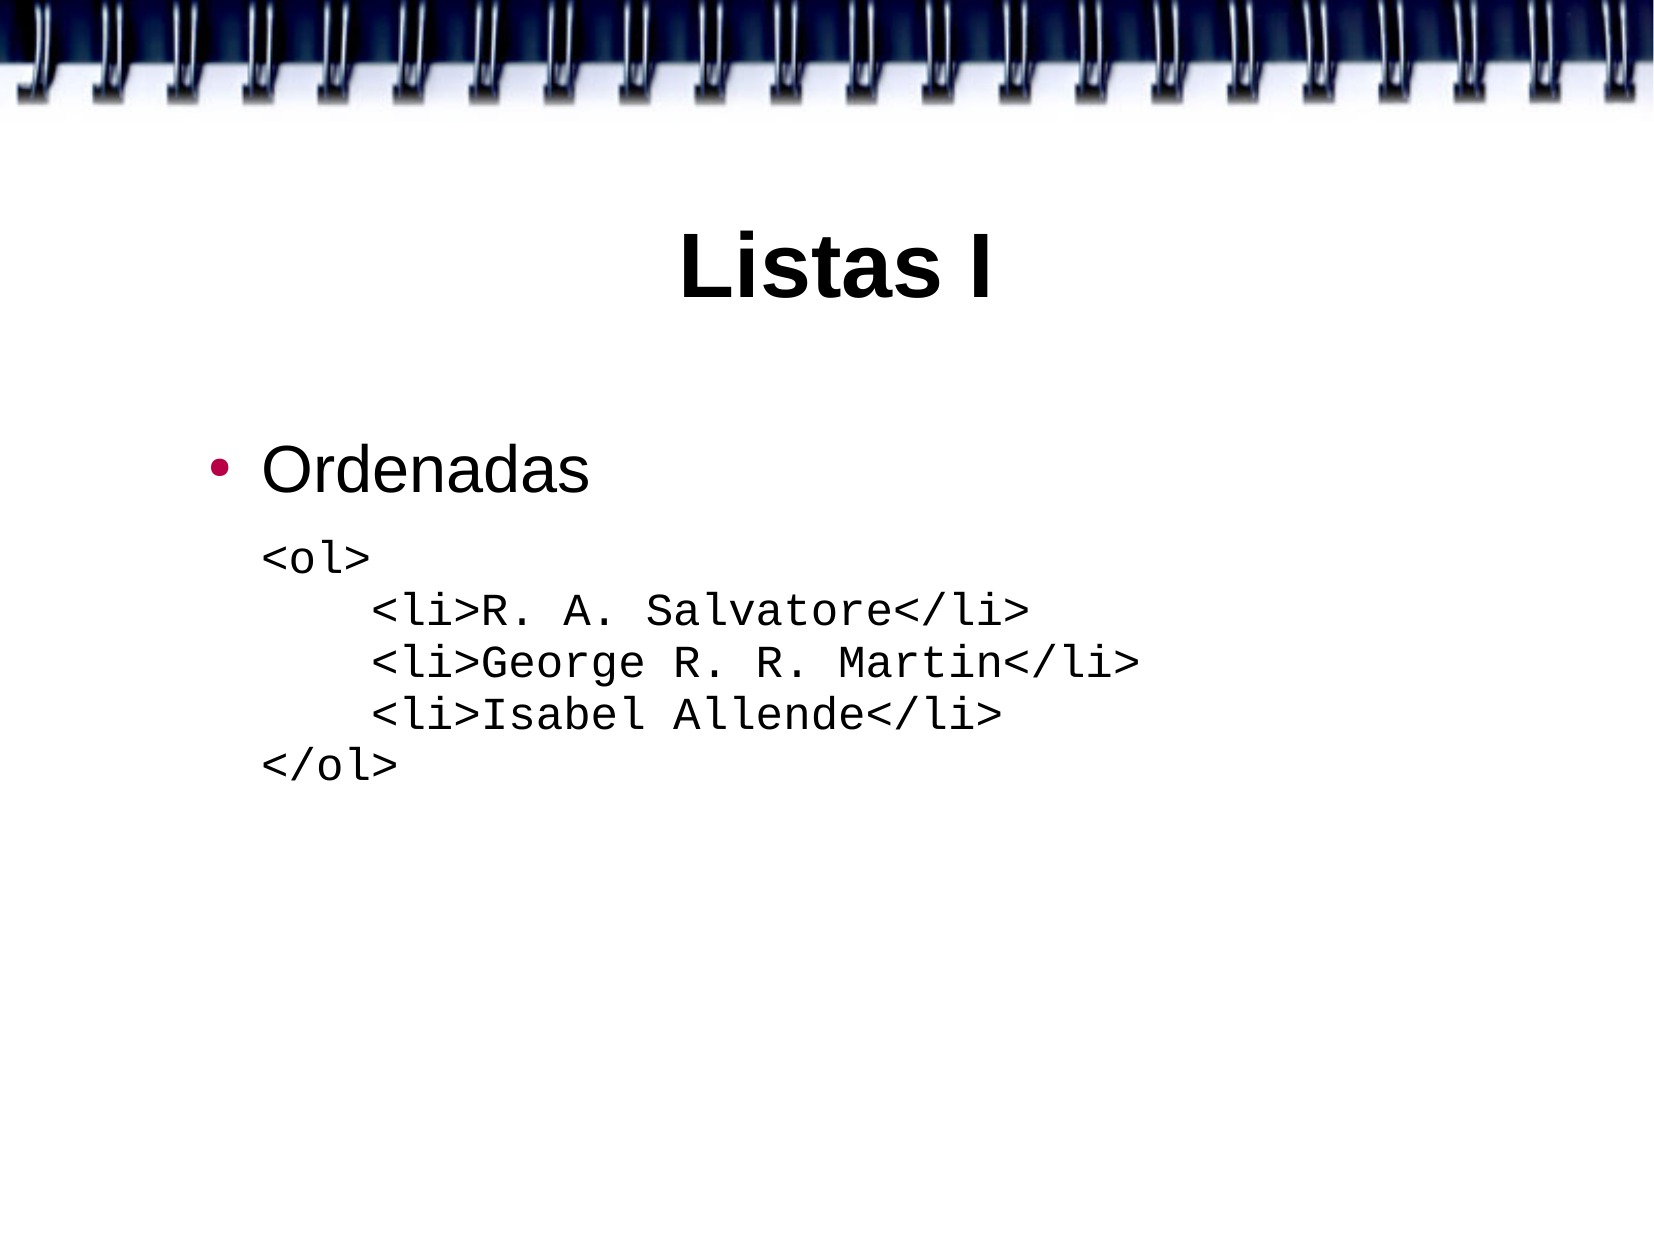

# Listas I
Ordenadas
<ol>
 <li>R. A. Salvatore</li>
 <li>George R. R. Martin</li>
 <li>Isabel Allende</li>
</ol>